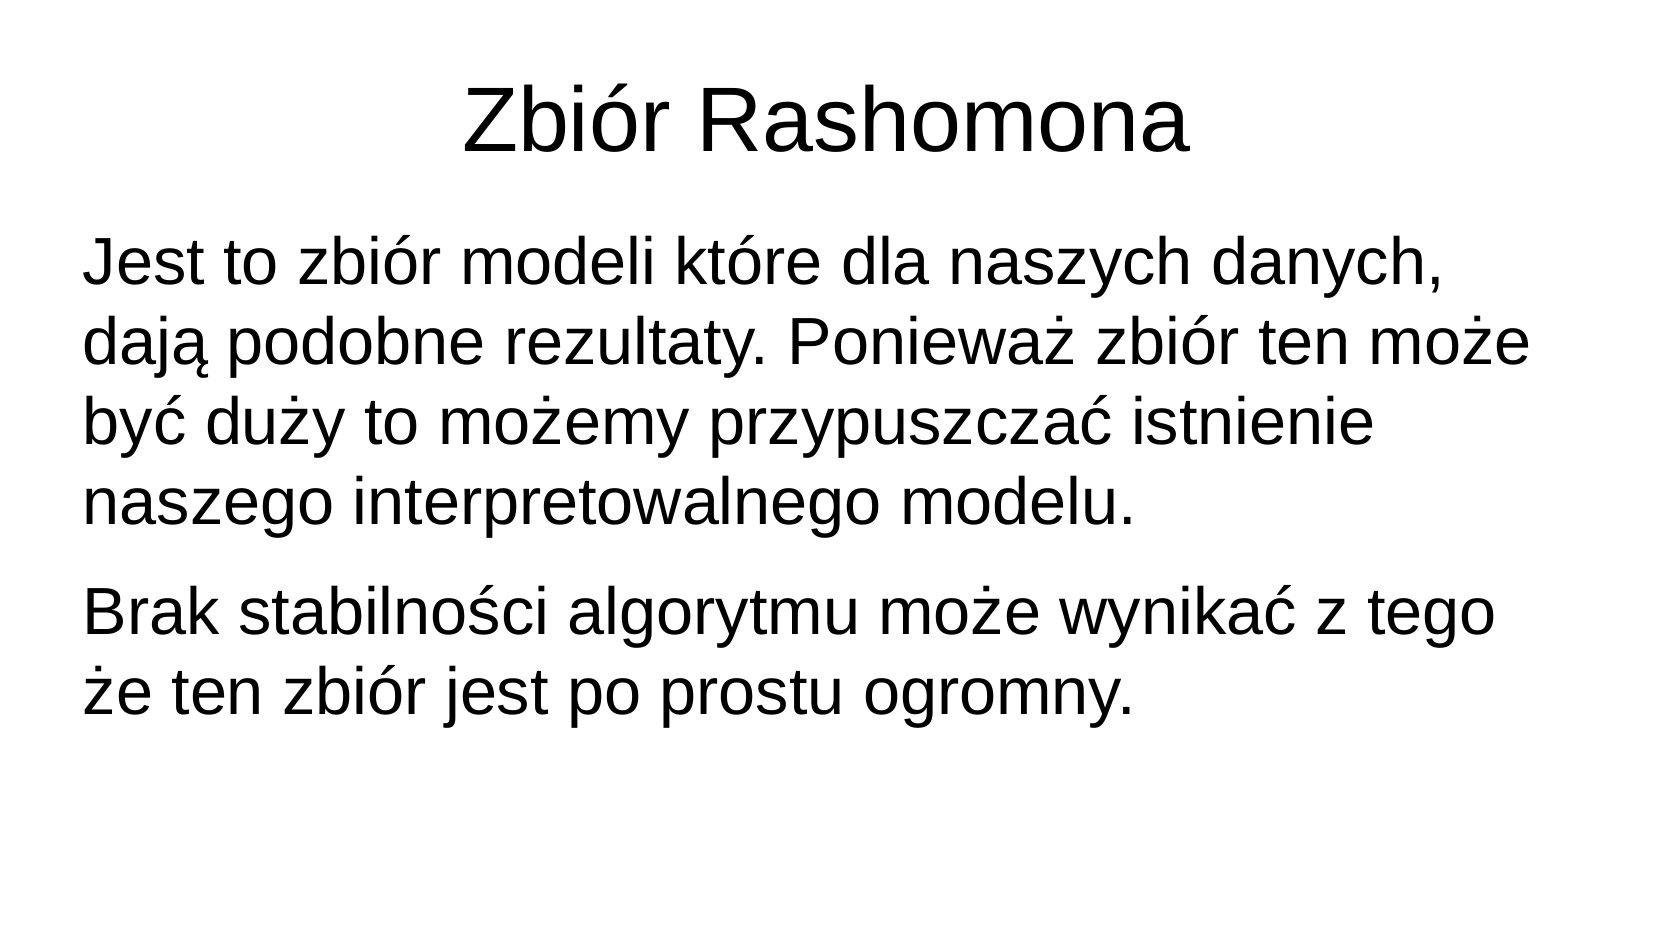

# Zbiór Rashomona
Jest to zbiór modeli które dla naszych danych, dają podobne rezultaty. Ponieważ zbiór ten może być duży to możemy przypuszczać istnienie naszego interpretowalnego modelu.
Brak stabilności algorytmu może wynikać z tego że ten zbiór jest po prostu ogromny.